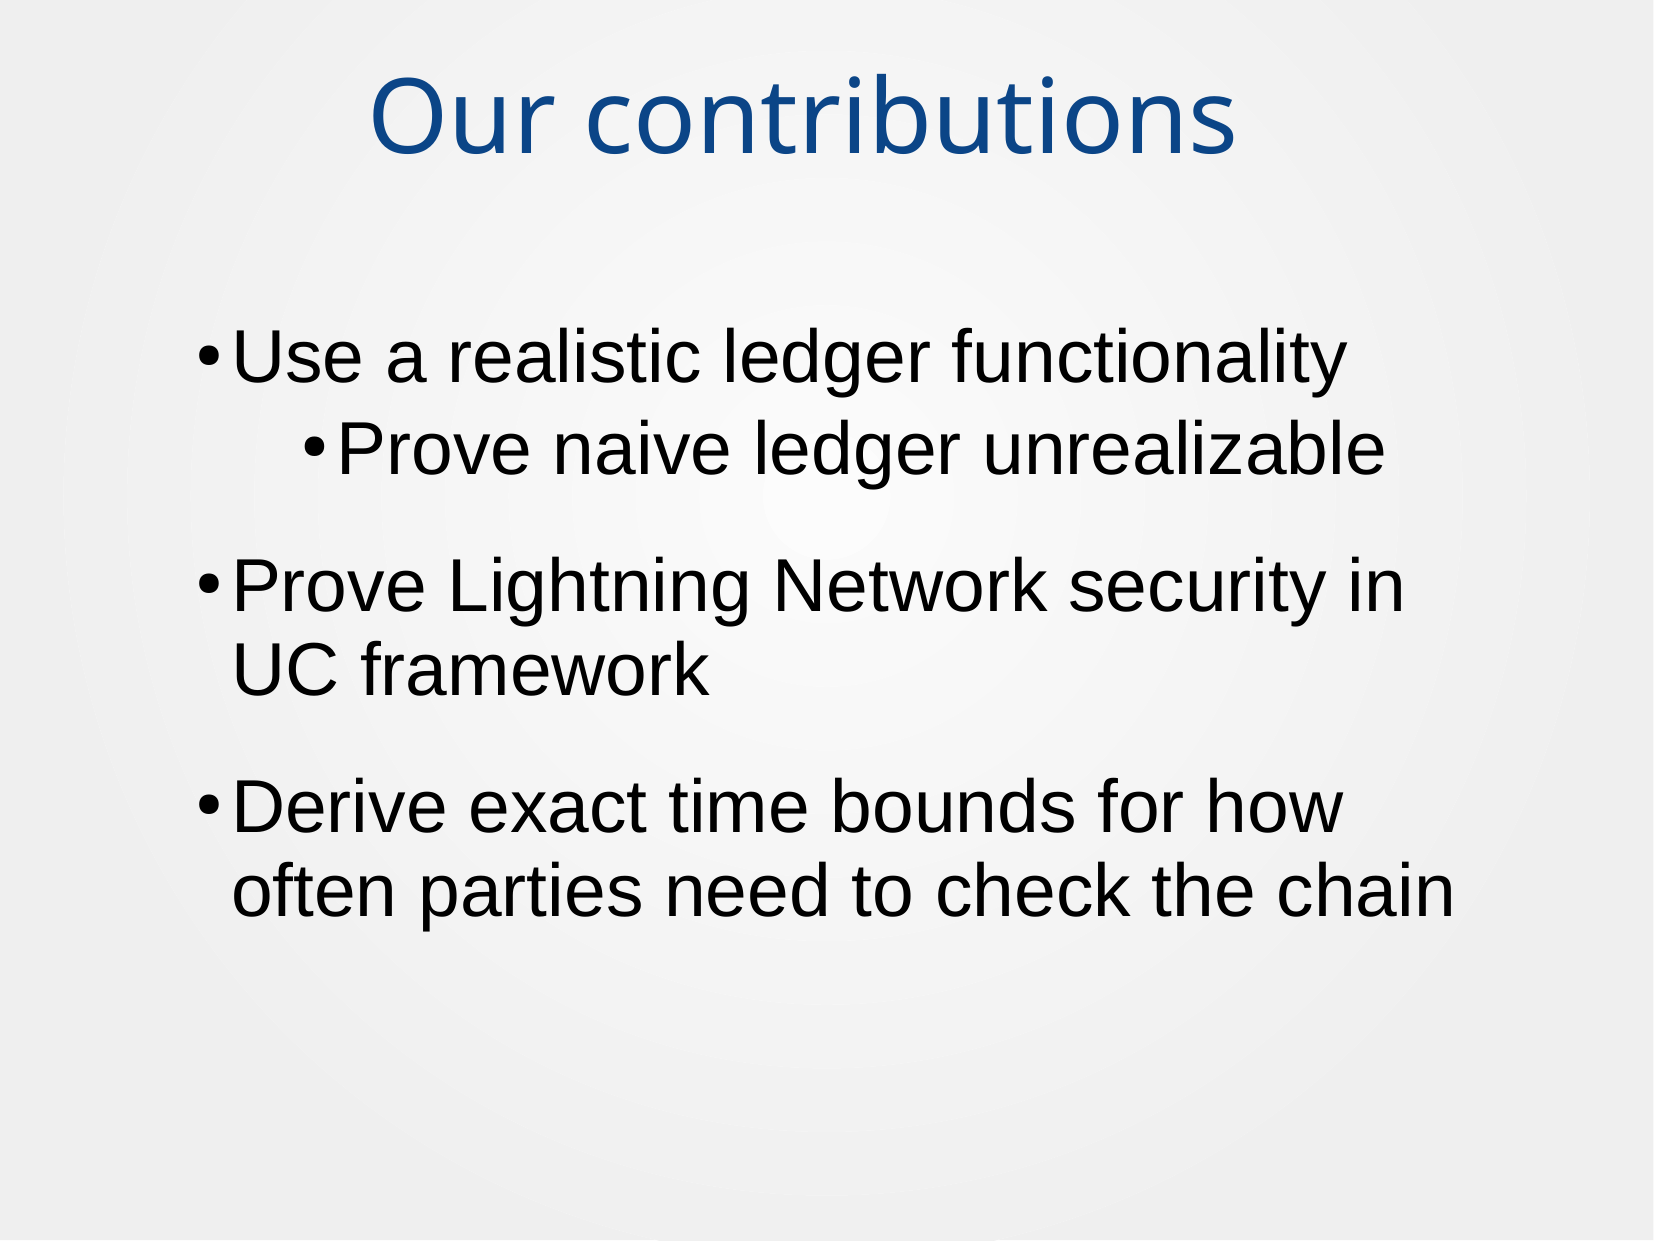

# Our contributions
Use a realistic ledger functionality
Prove naive ledger unrealizable
Prove Lightning Network security in UC framework
Derive exact time bounds for how often parties need to check the chain